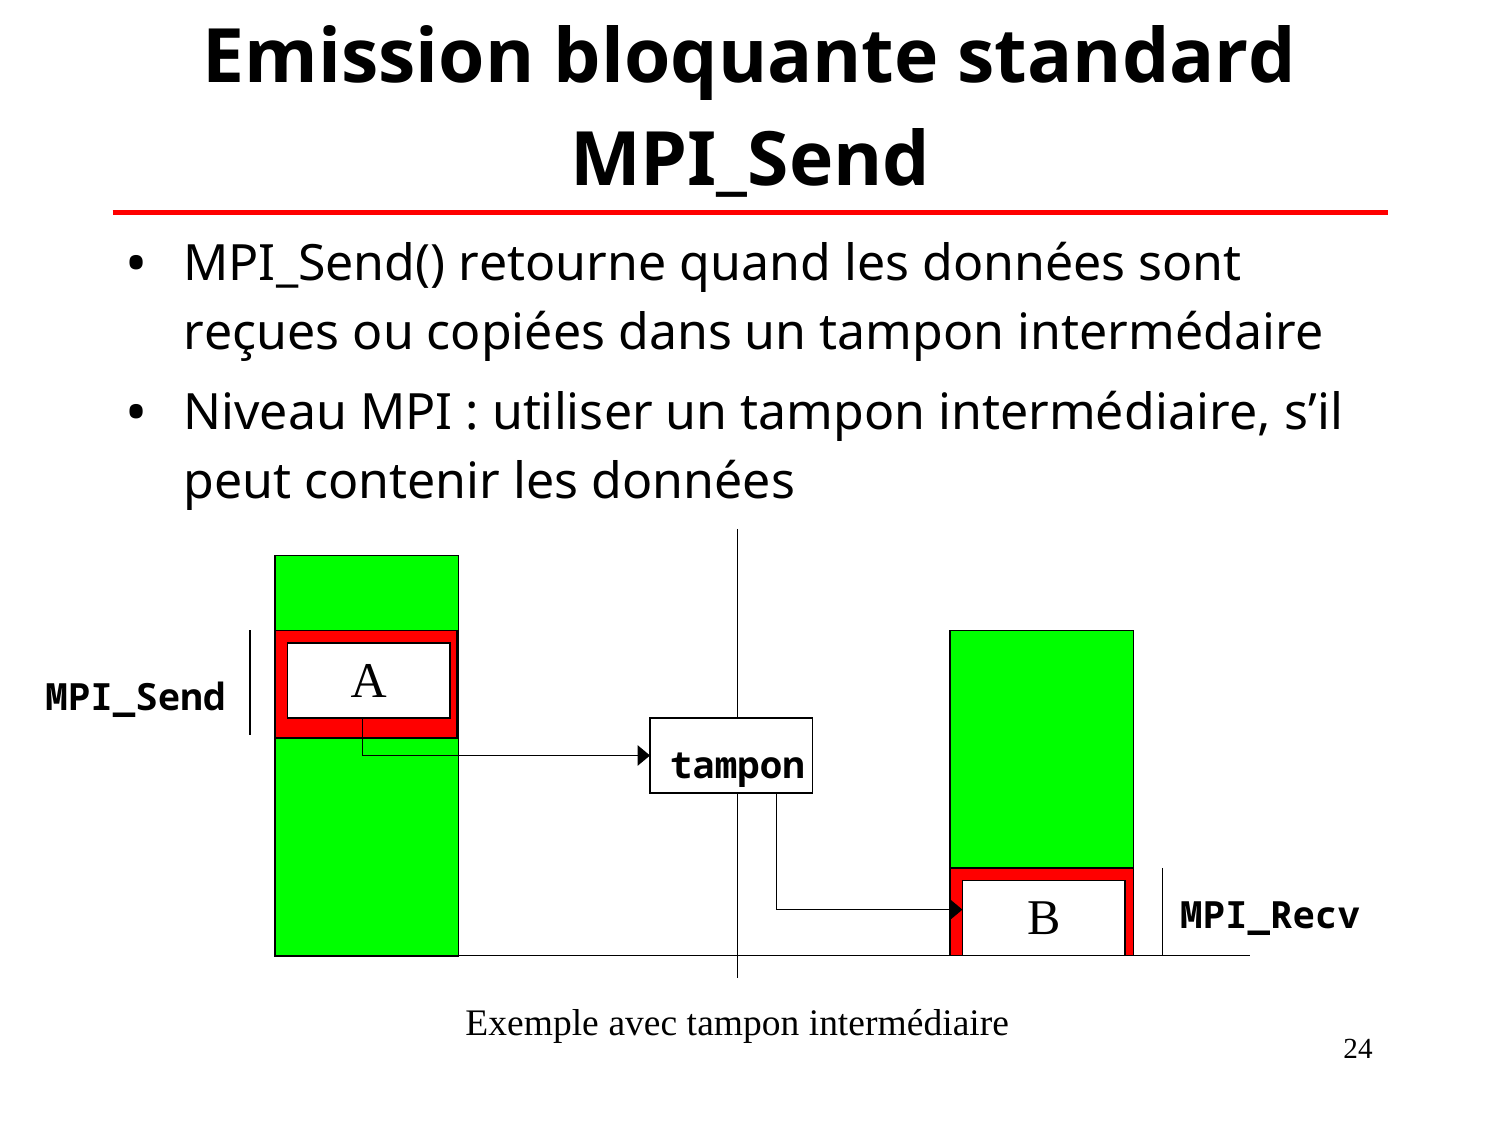

# Emission bloquante standard MPI_Send
MPI_Send() retourne quand les données sont reçues ou copiées dans un tampon intermédaire
Niveau MPI : utiliser un tampon intermédiaire, s’il peut contenir les données
A
MPI_Send
tampon
B
MPI_Recv
Exemple avec tampon intermédiaire
24